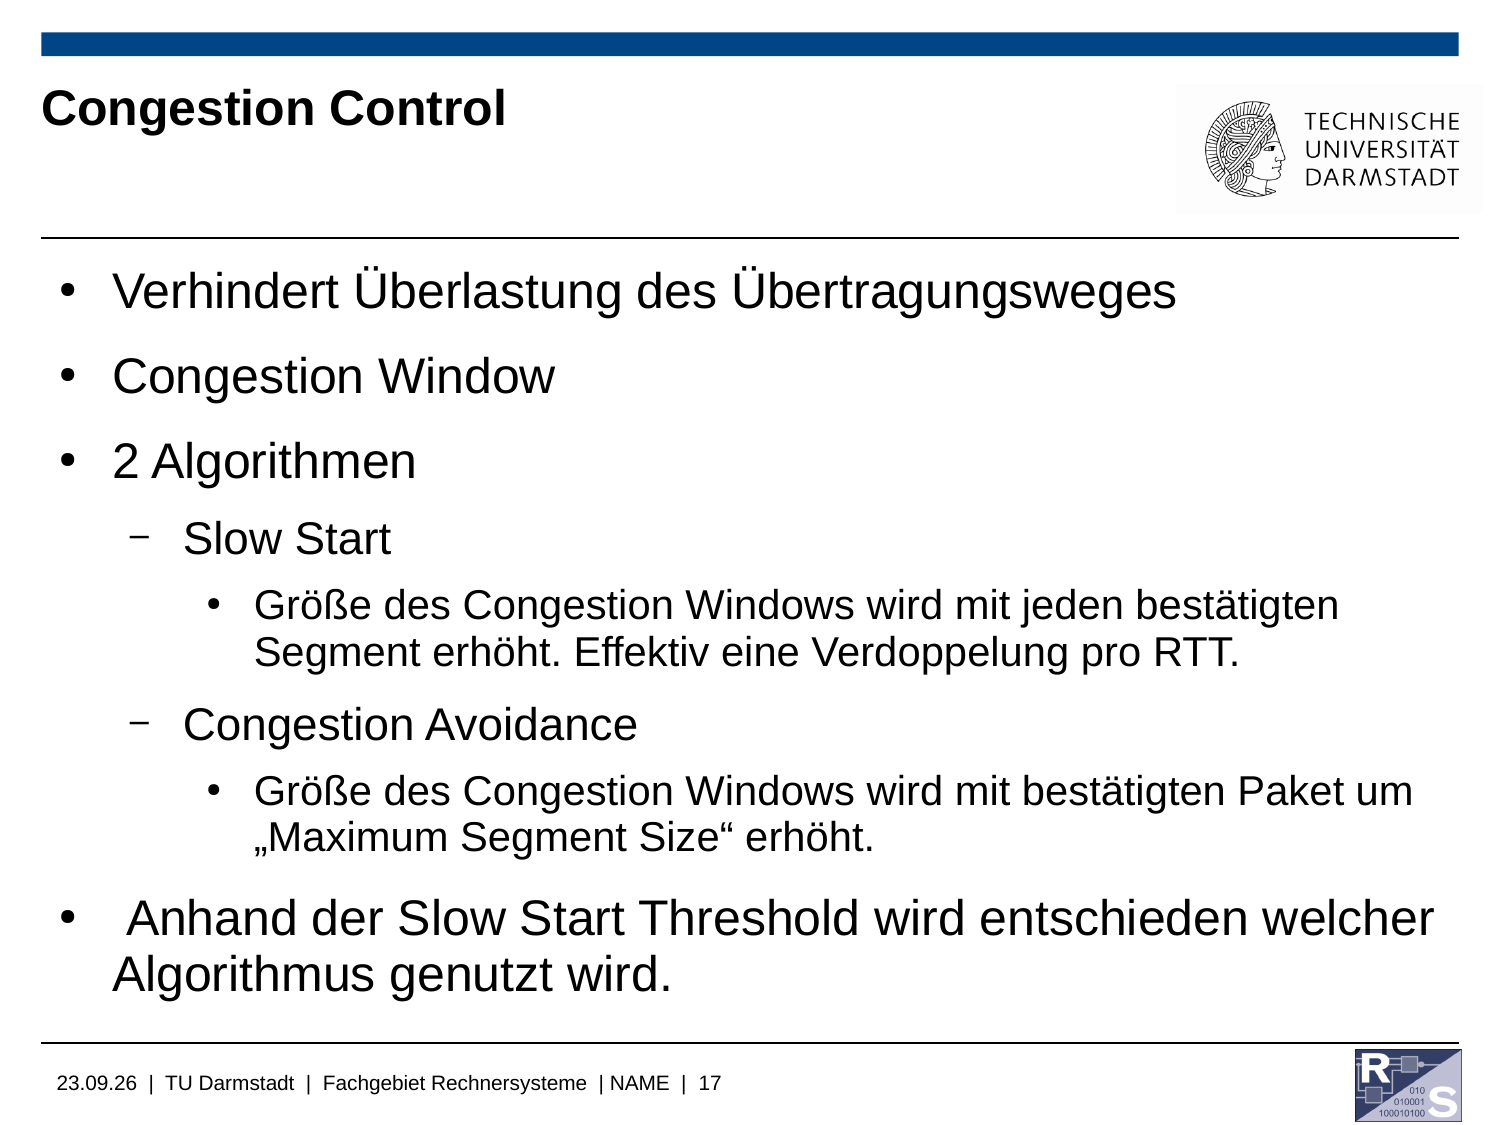

# Congestion Control
Verhindert Überlastung des Übertragungsweges
Congestion Window
2 Algorithmen
Slow Start
Größe des Congestion Windows wird mit jeden bestätigten Segment erhöht. Effektiv eine Verdoppelung pro RTT.
Congestion Avoidance
Größe des Congestion Windows wird mit bestätigten Paket um „Maximum Segment Size“ erhöht.
 Anhand der Slow Start Threshold wird entschieden welcher Algorithmus genutzt wird.